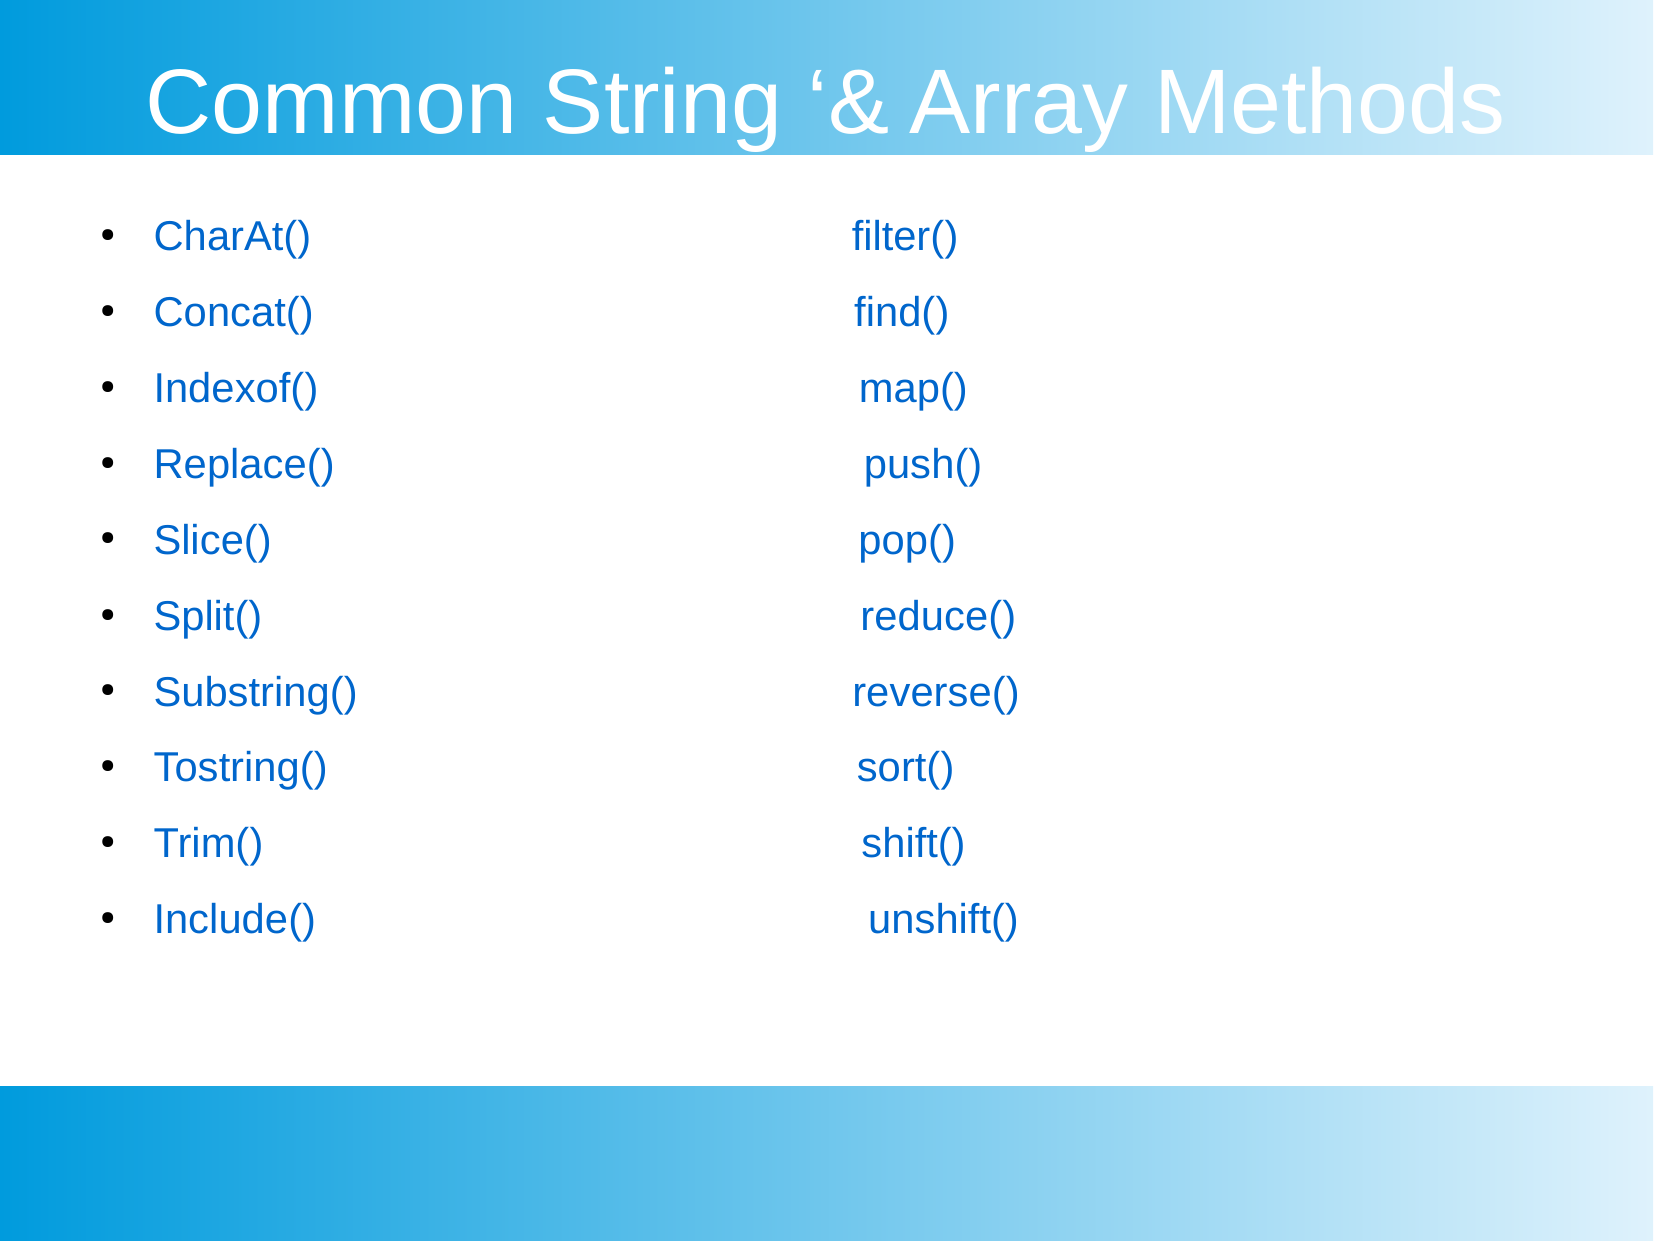

# Common String ‘& Array Methods
CharAt() filter()
Concat() find()
Indexof() map()
Replace() push()
Slice() pop()
Split() reduce()
Substring() reverse()
Tostring() sort()
Trim() shift()
Include() unshift()